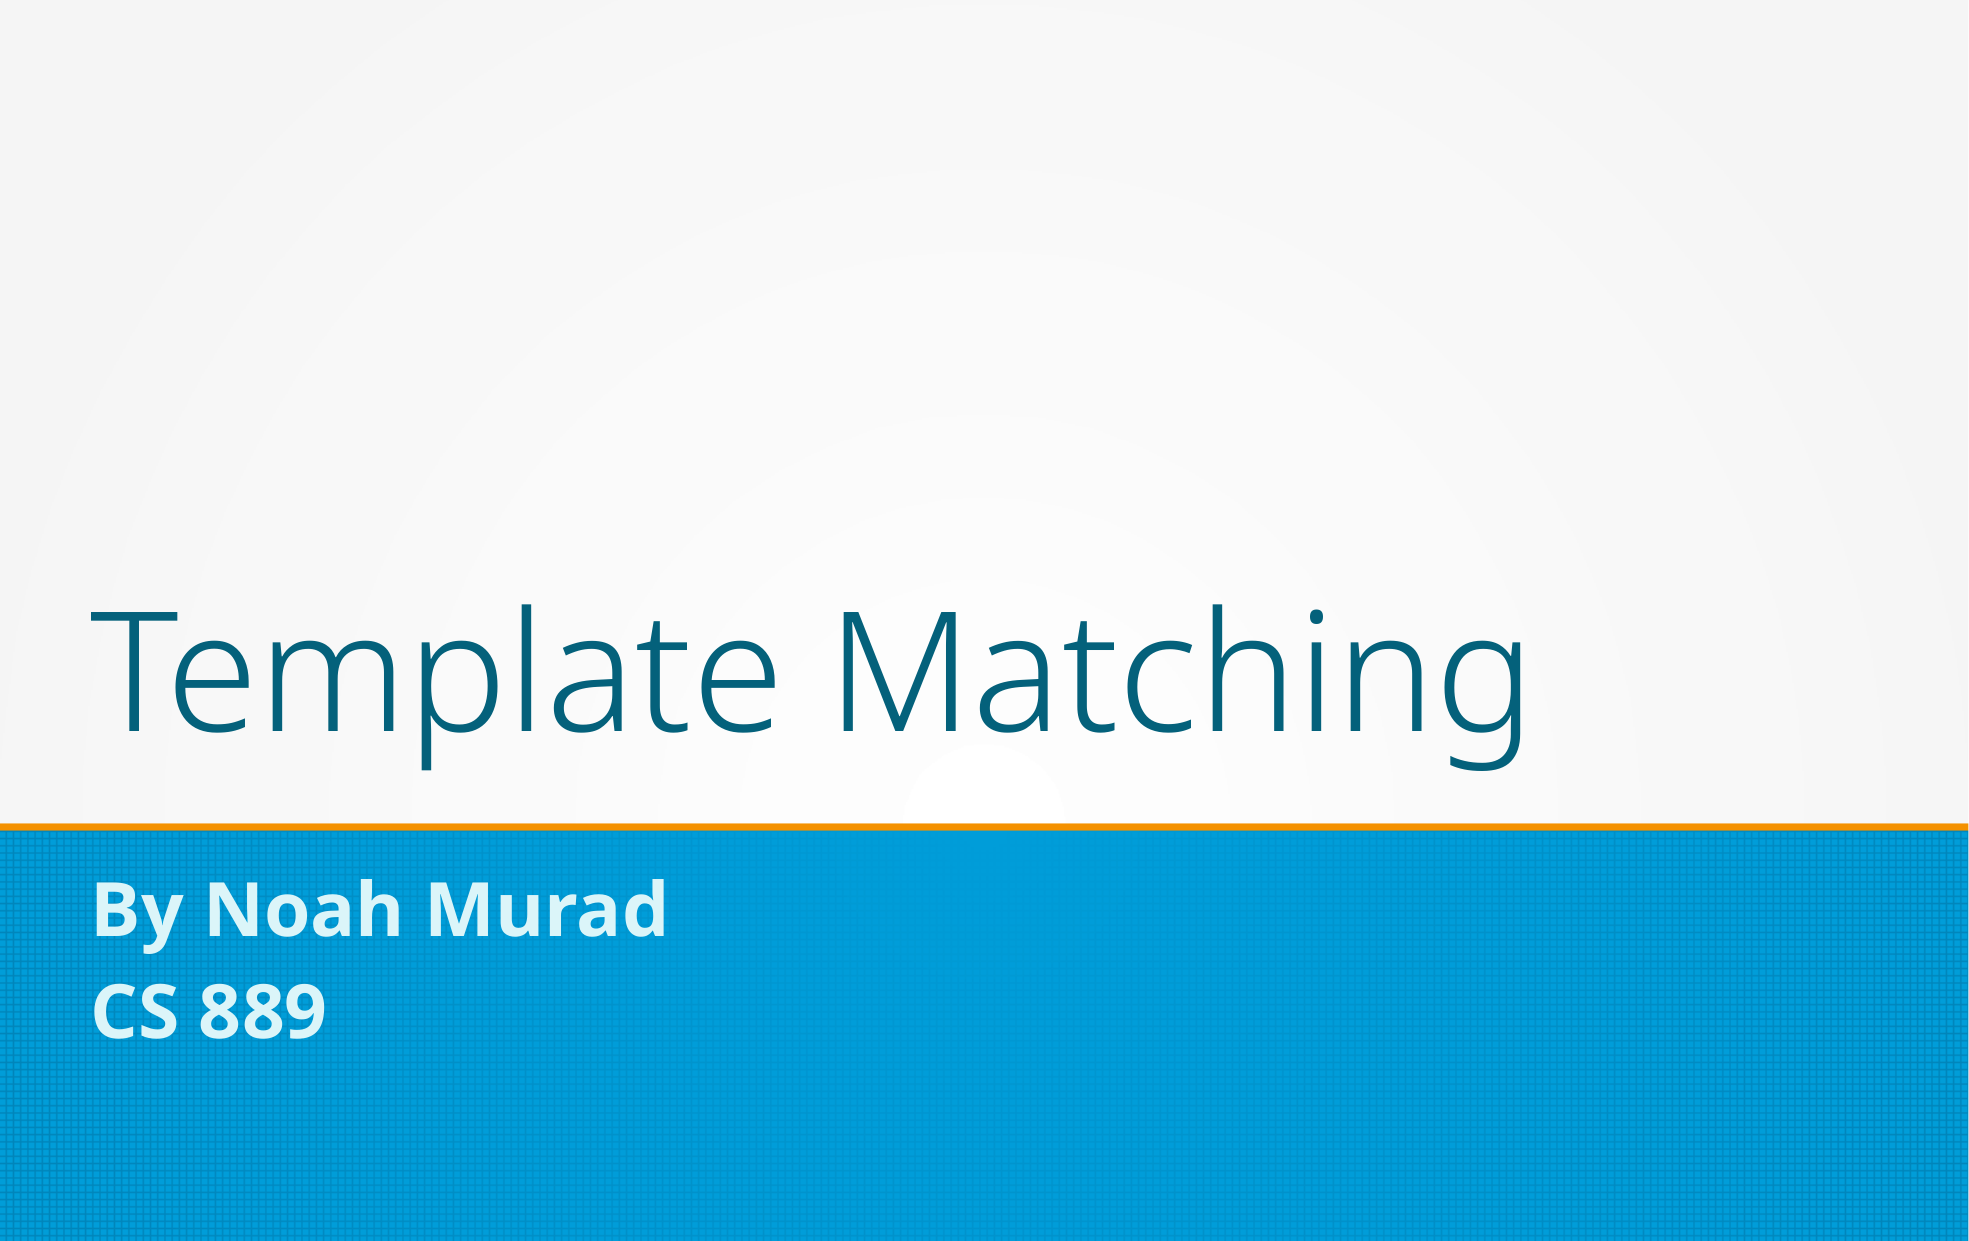

# Template Matching
By Noah Murad
CS 889